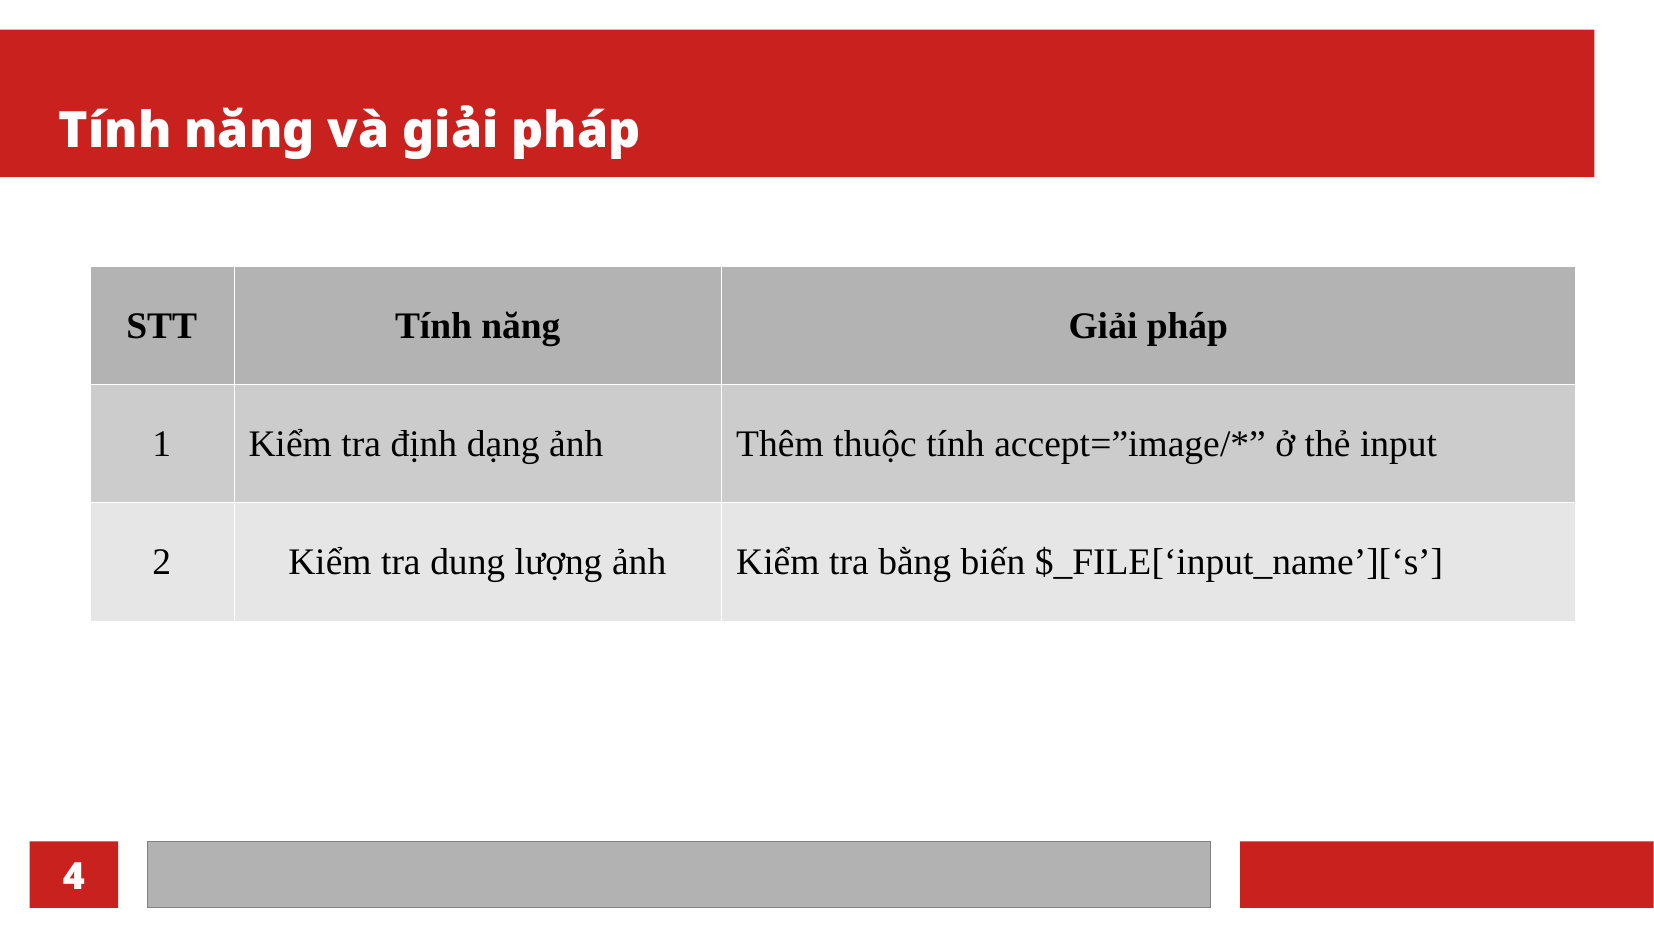

# Tính năng và giải pháp
| STT | Tính năng | Giải pháp |
| --- | --- | --- |
| 1 | Kiểm tra định dạng ảnh | Thêm thuộc tính accept=”image/\*” ở thẻ input |
| 2 | Kiểm tra dung lượng ảnh | Kiểm tra bằng biến $\_FILE[‘input\_name’][‘s’] |
4